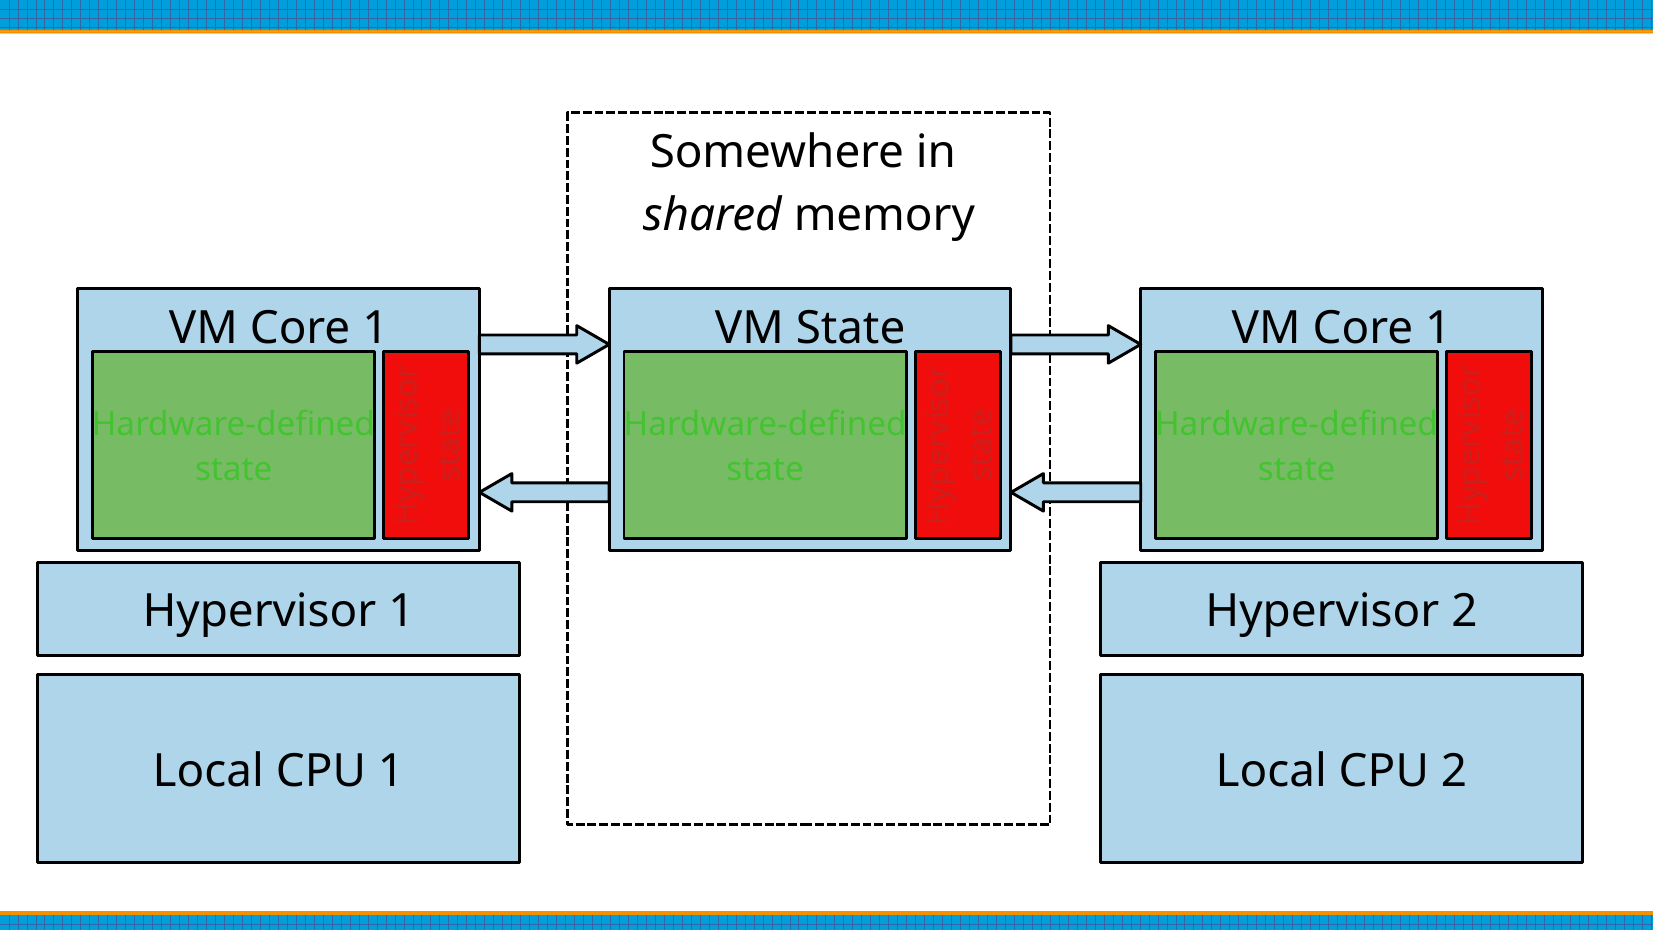

Somewhere in
shared memory
VM Core 1
VM State
VM Core 1
Hardware-defined
state
Hardware-defined
state
Hardware-defined
state
Hypervisor
state
Hypervisor
state
Hypervisor
state
Hypervisor 1
Hypervisor 2
Local CPU 1
Local CPU 2